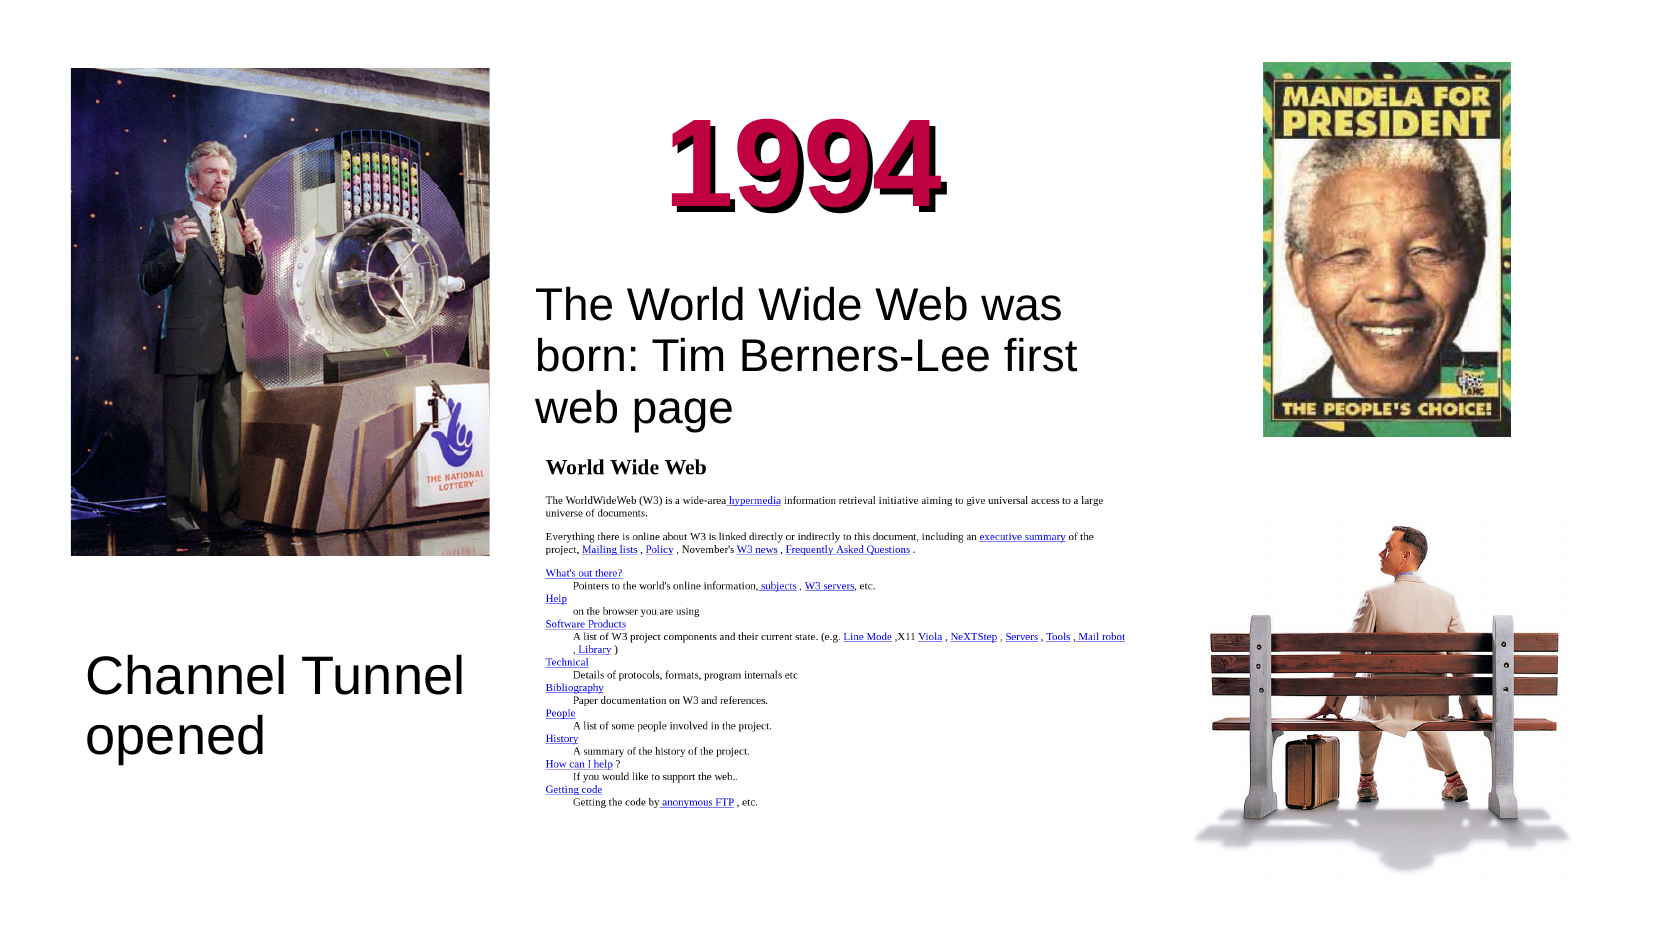

1994
The World Wide Web was born: Tim Berners-Lee first web page
Channel Tunnel opened